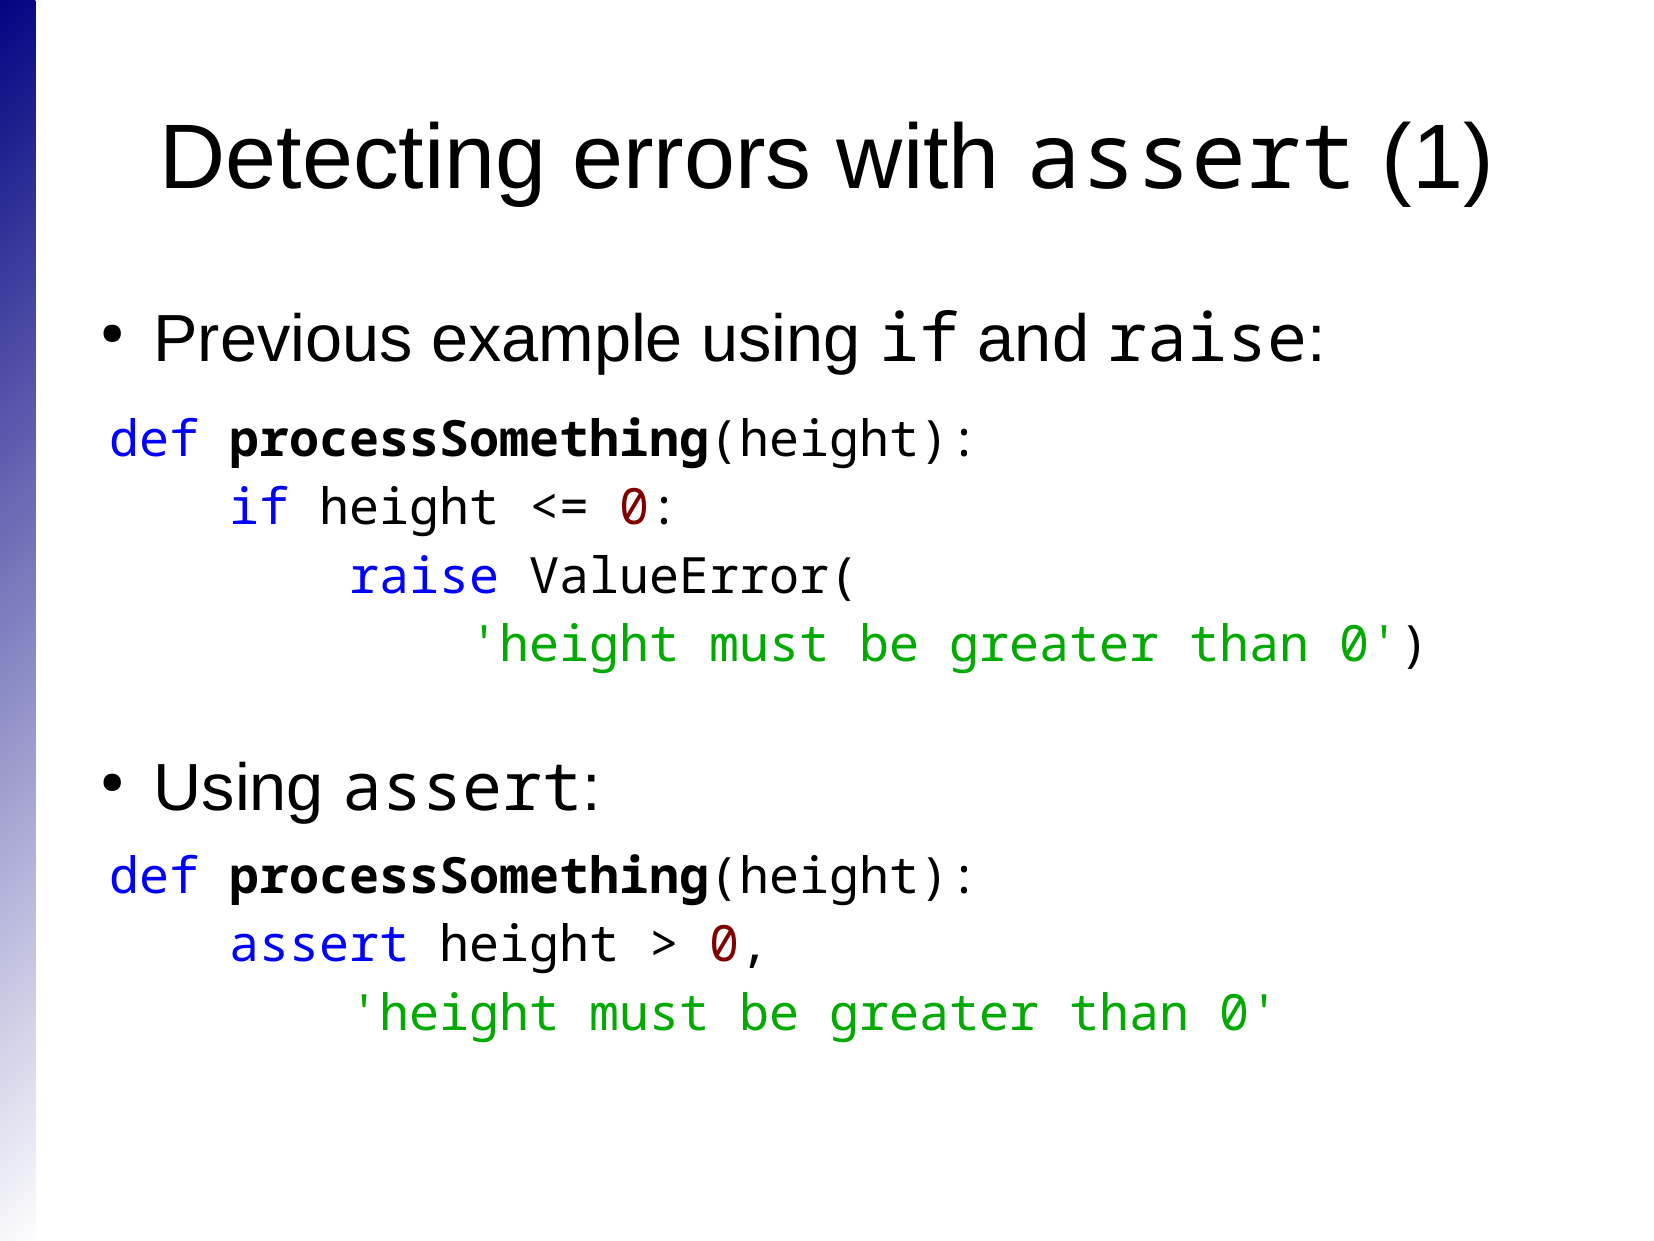

# Detecting errors with assert (1)
Previous example using if and raise:
def processSomething(height):
 if height <= 0:
 raise ValueError(
 'height must be greater than 0')
Using assert:
def processSomething(height):
 assert height > 0,
 'height must be greater than 0'